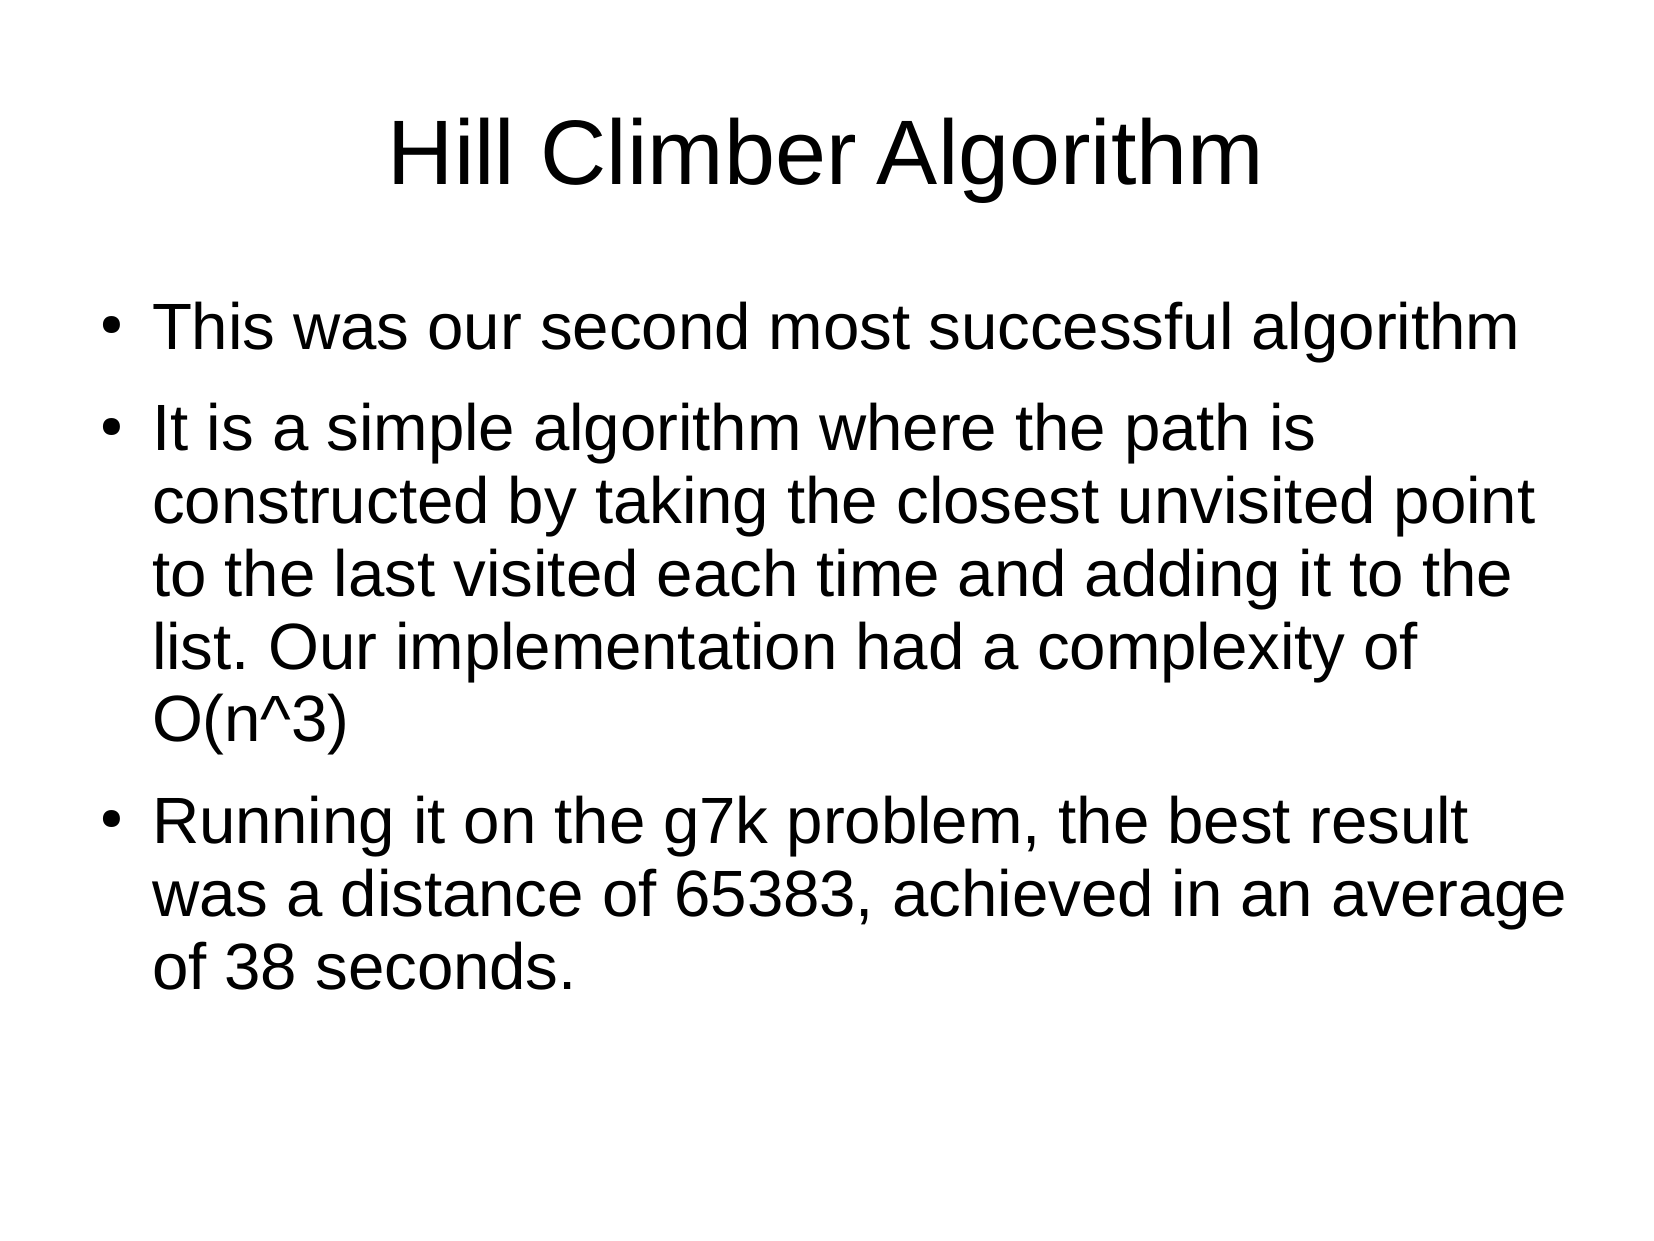

# Hill Climber Algorithm
This was our second most successful algorithm
It is a simple algorithm where the path is constructed by taking the closest unvisited point to the last visited each time and adding it to the list. Our implementation had a complexity of O(n^3)
Running it on the g7k problem, the best result was a distance of 65383, achieved in an average of 38 seconds.